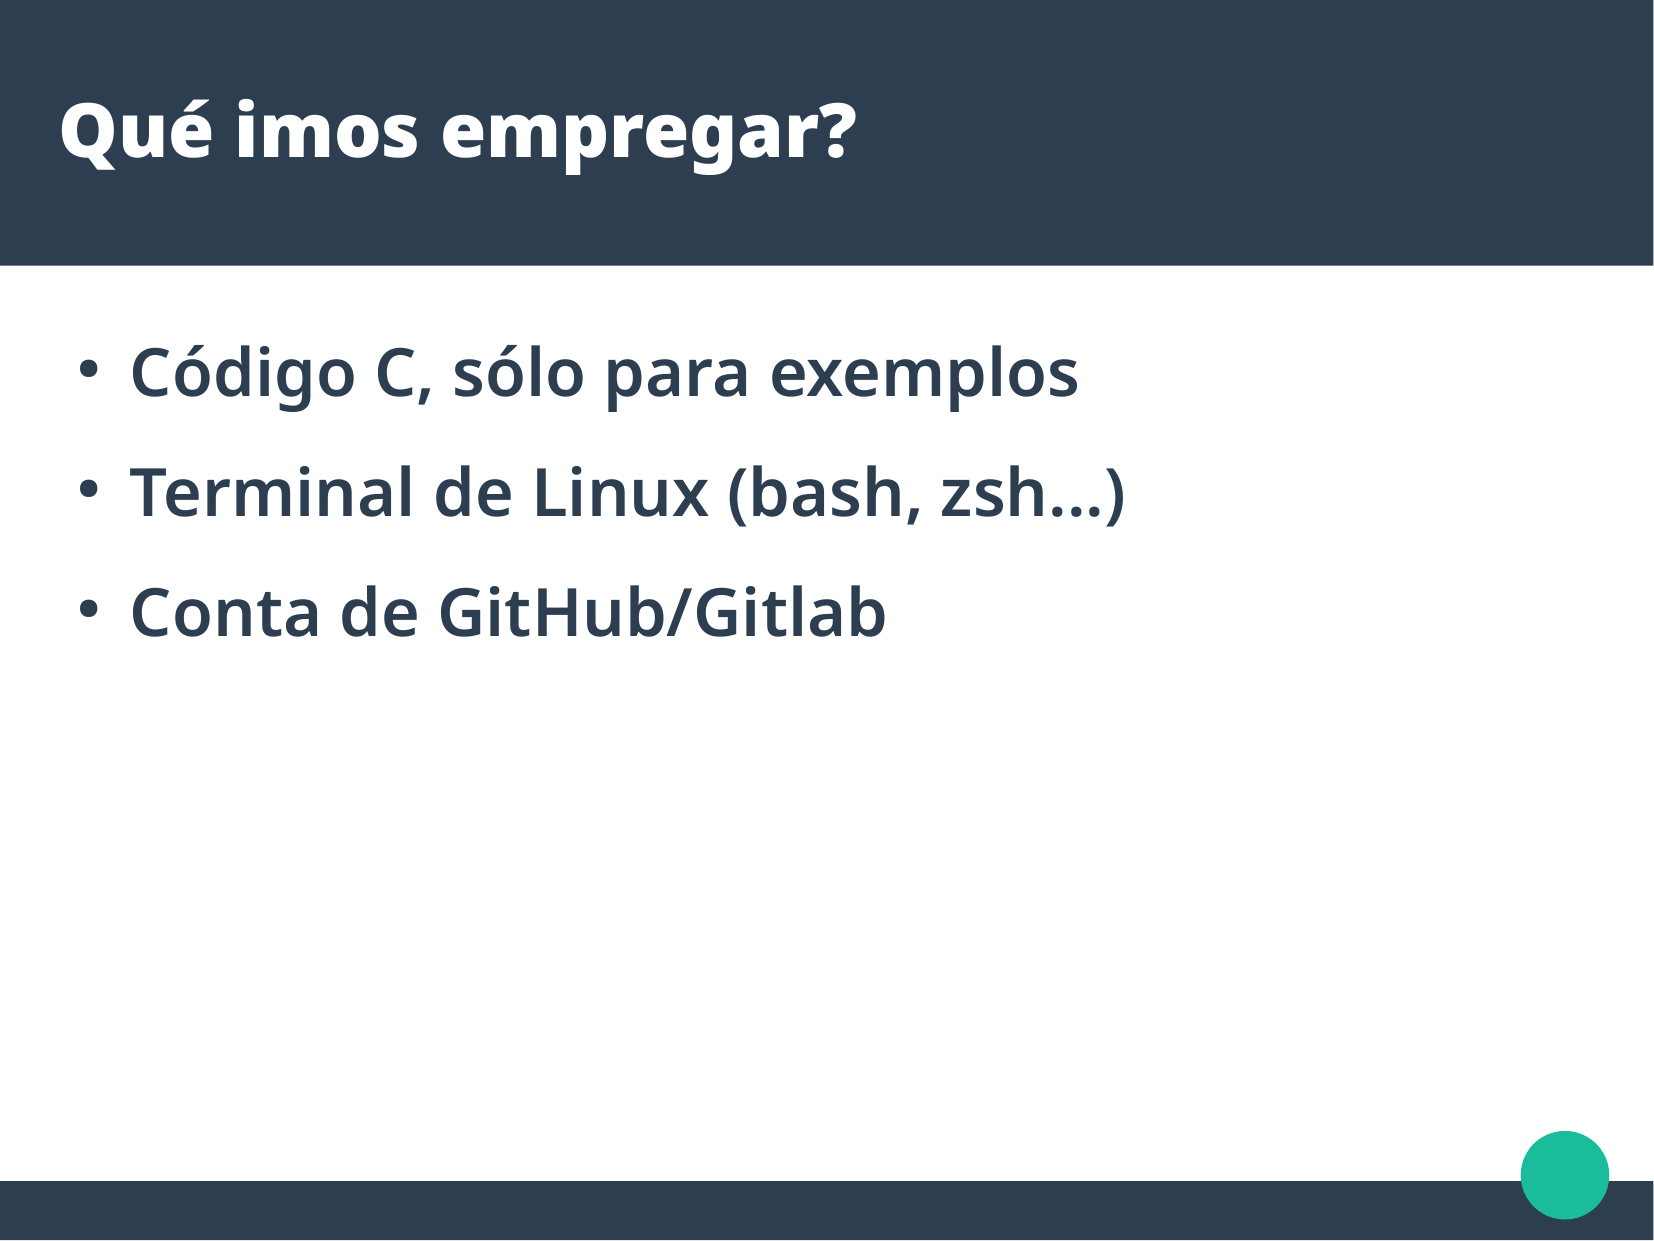

# Qué imos empregar?
Código C, sólo para exemplos
Terminal de Linux (bash, zsh...)
Conta de GitHub/Gitlab